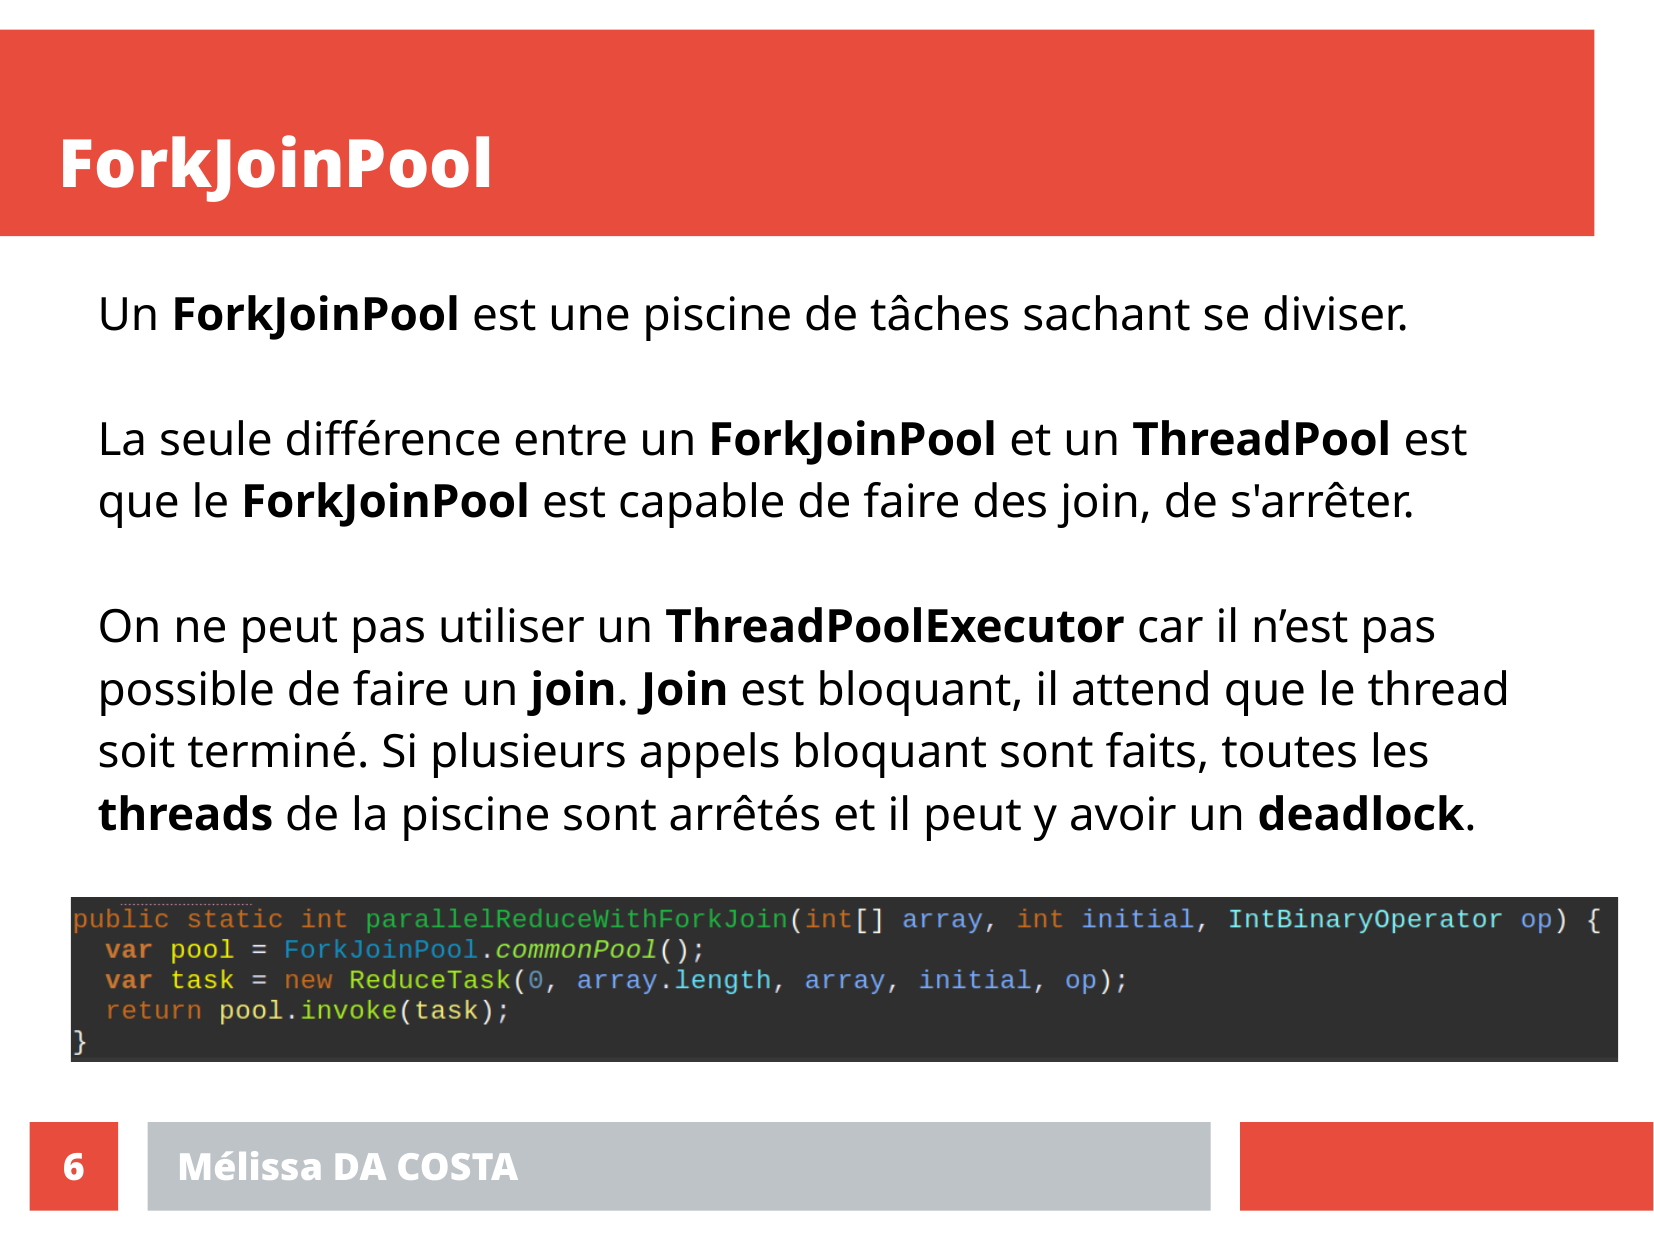

# ForkJoinPool
Un ForkJoinPool est une piscine de tâches sachant se diviser.
La seule différence entre un ForkJoinPool et un ThreadPool est que le ForkJoinPool est capable de faire des join, de s'arrêter.
On ne peut pas utiliser un ThreadPoolExecutor car il n’est pas possible de faire un join. Join est bloquant, il attend que le thread soit terminé. Si plusieurs appels bloquant sont faits, toutes les threads de la piscine sont arrêtés et il peut y avoir un deadlock.
6
Mélissa DA COSTA